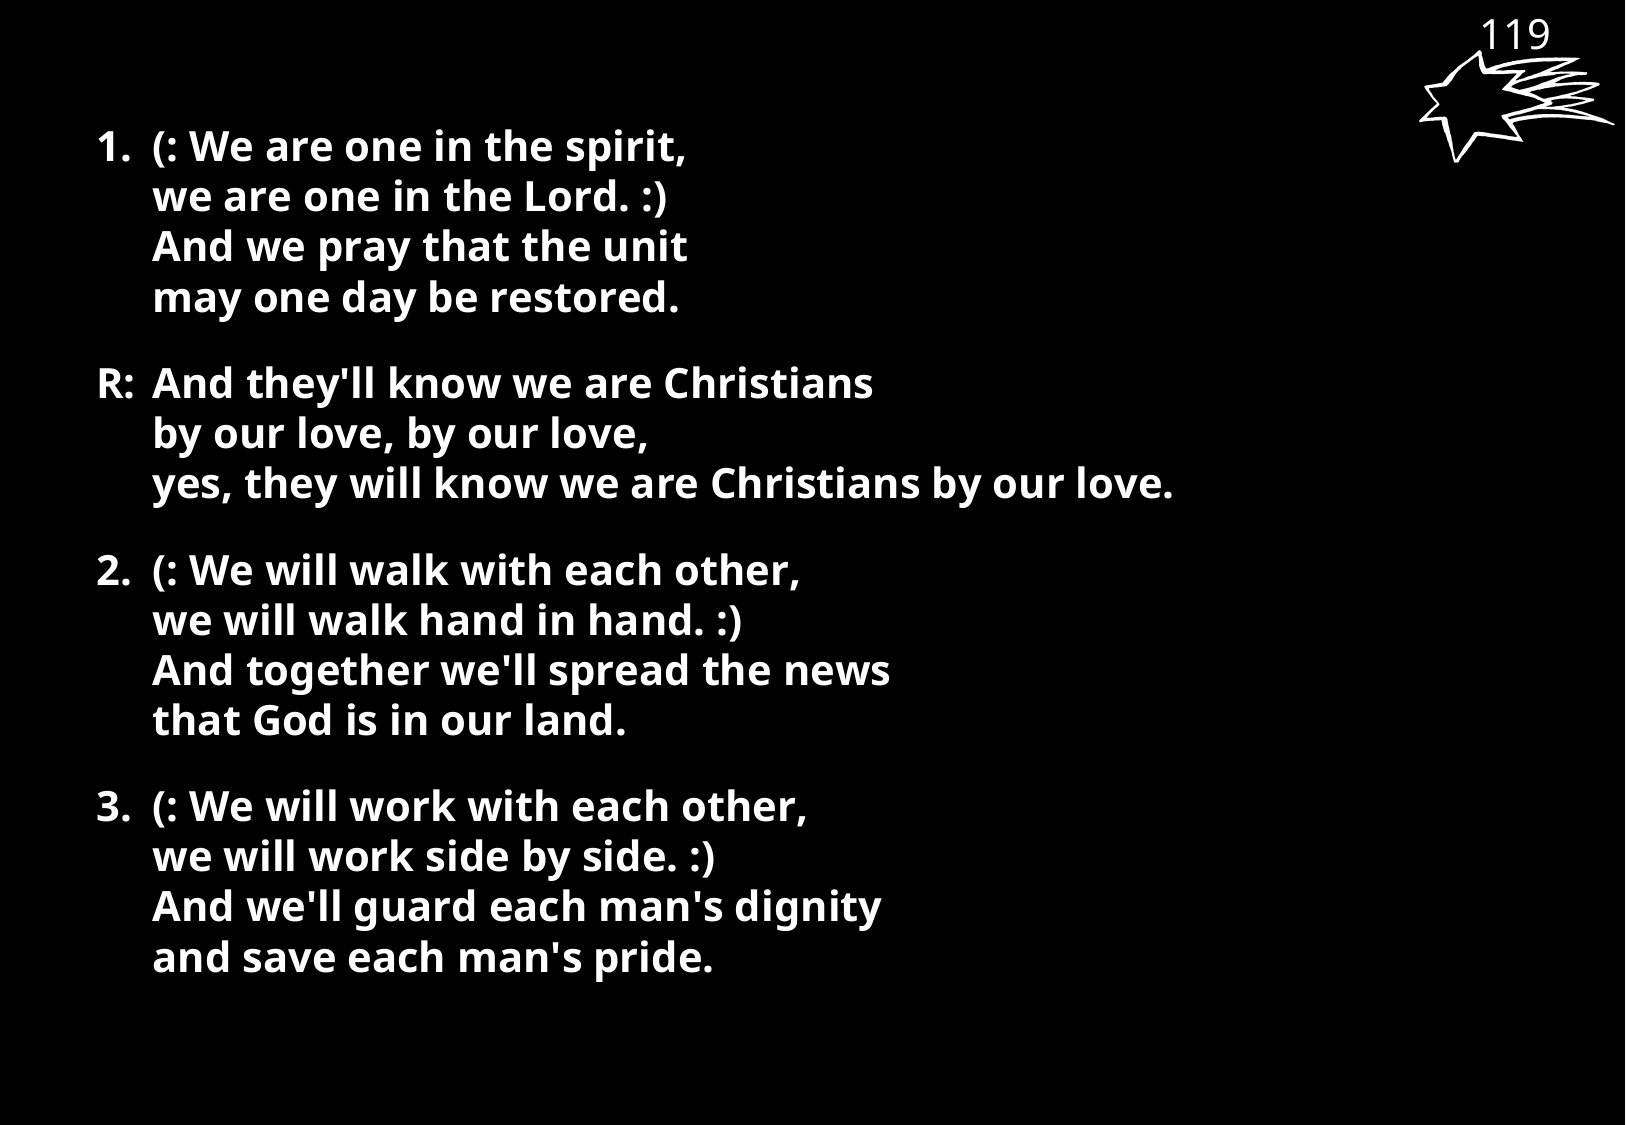

119
# 1. 	(: We are one in the spirit, we are one in the Lord. :) And we pray that the unit may one day be restored.
R: 	And they'll know we are Christians
by our love, by our love,
yes, they will know we are Christians by our love.
2. 	(: We will walk with each other,
we will walk hand in hand. :)
And together we'll spread the news
that God is in our land.
3. 	(: We will work with each other,
we will work side by side. :)
And we'll guard each man's dignity
and save each man's pride.